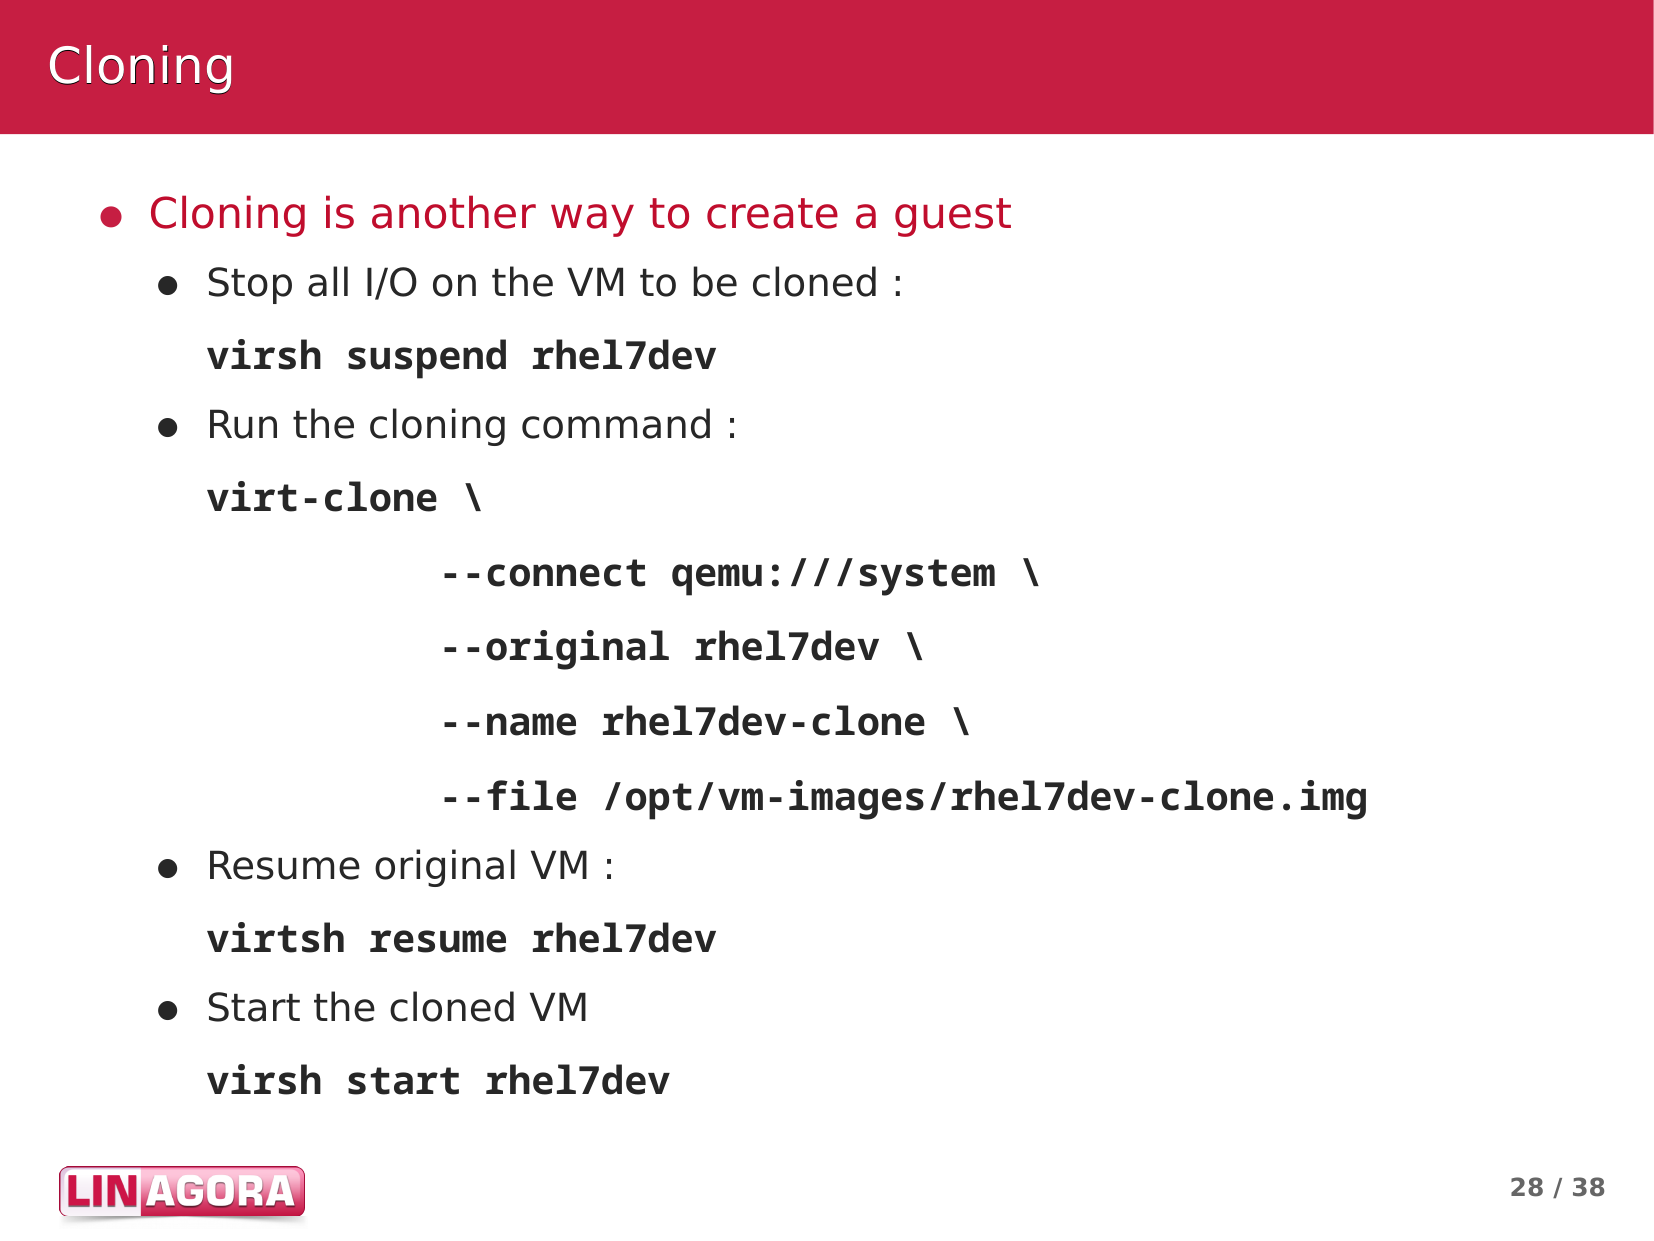

# Cloning
Cloning is another way to create a guest
Stop all I/O on the VM to be cloned :
virsh suspend rhel7dev
Run the cloning command :
virt-clone \
 --connect qemu:///system \
 --original rhel7dev \
 --name rhel7dev-clone \
 --file /opt/vm-images/rhel7dev-clone.img
Resume original VM :
virtsh resume rhel7dev
Start the cloned VM
virsh start rhel7dev